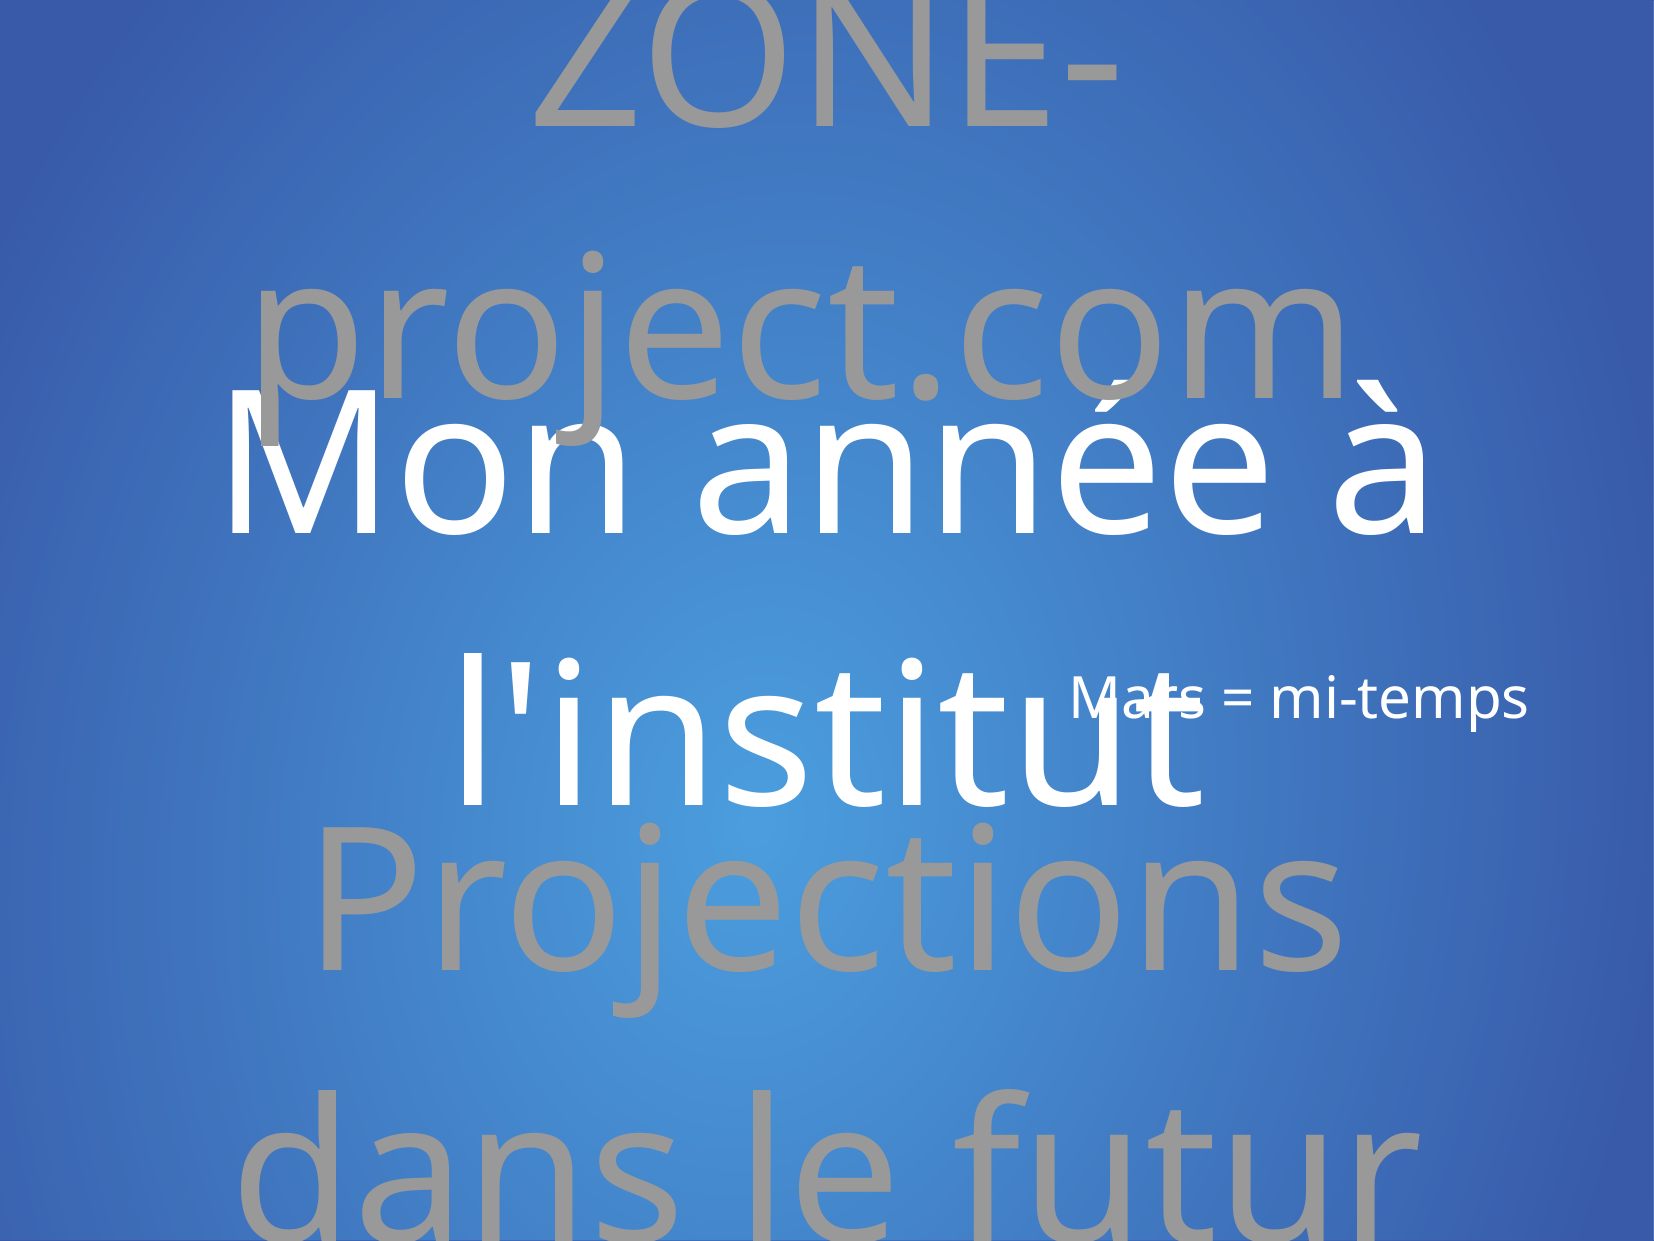

ZONE-project.com
# Mon année à l'institut
Mars = mi-temps
Projections dans le futur